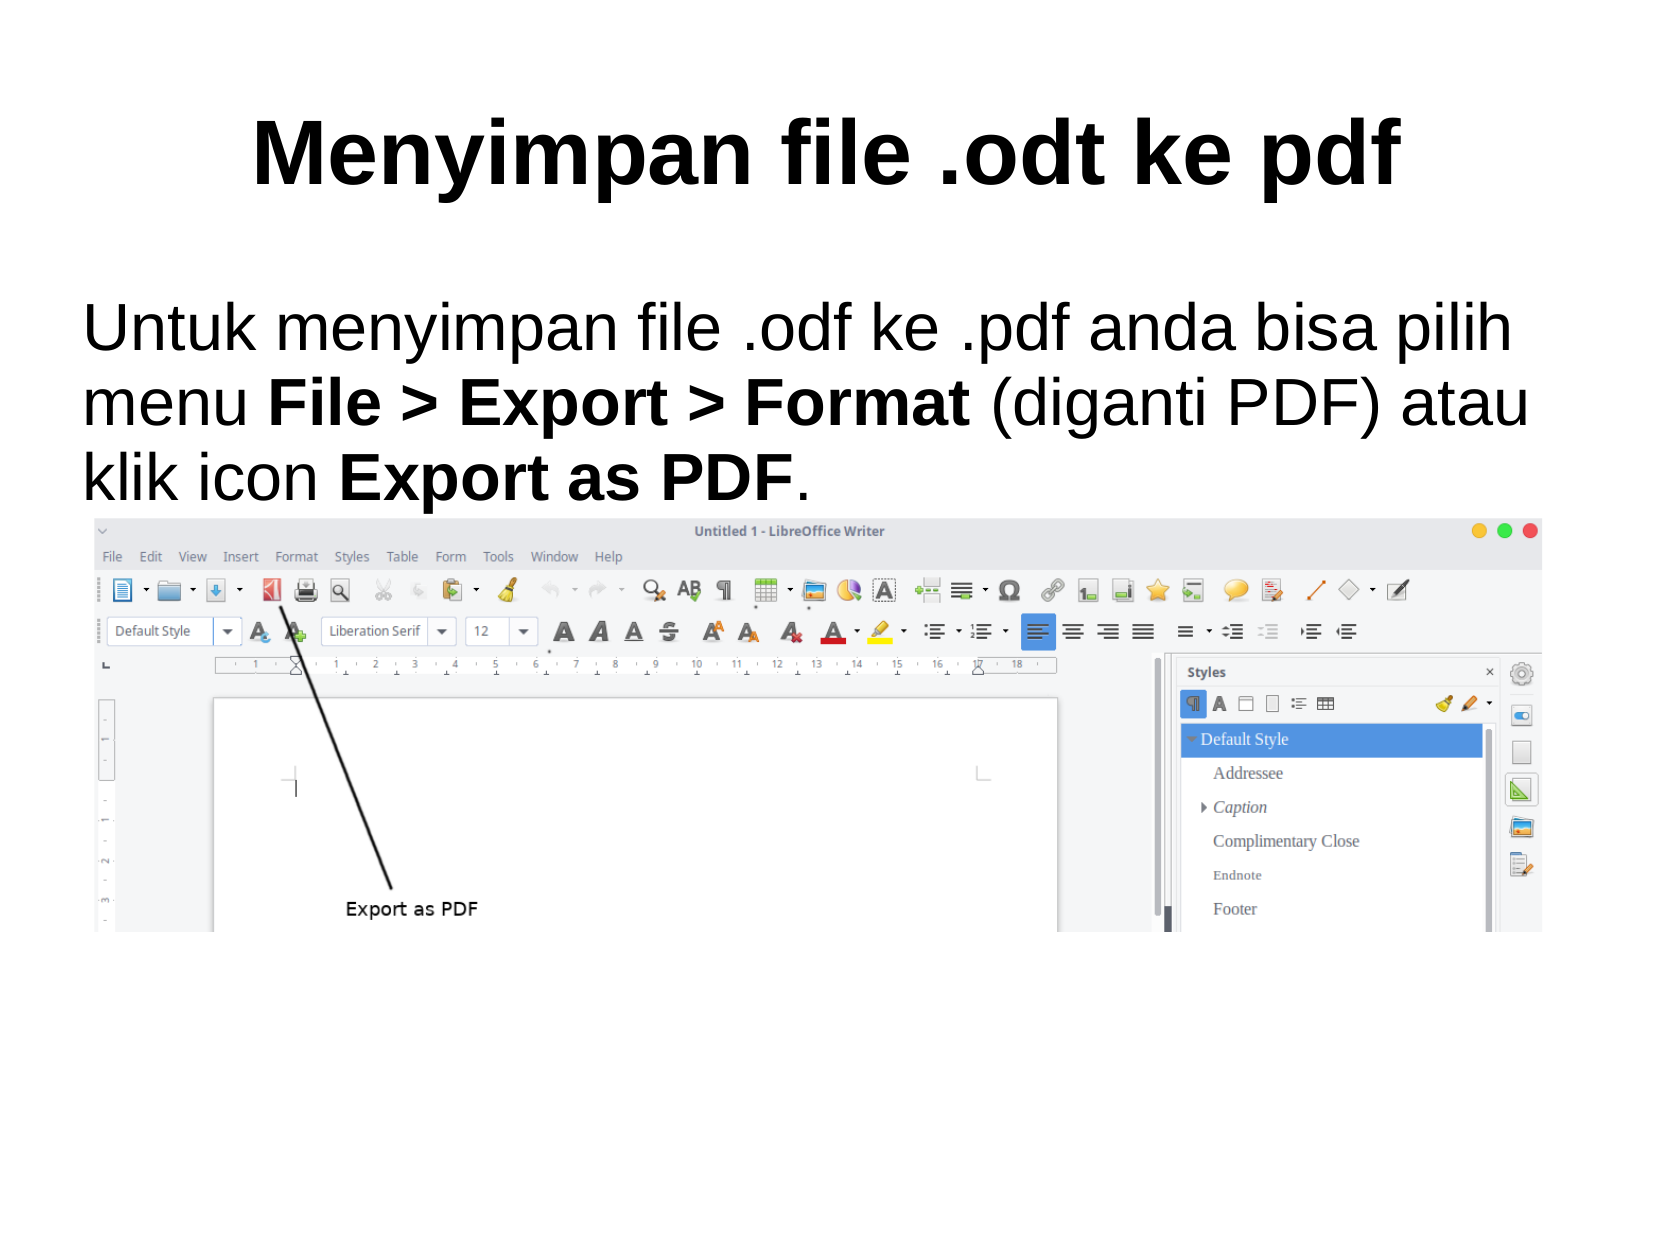

# Menyimpan file .odt ke pdf
Untuk menyimpan file .odf ke .pdf anda bisa pilih menu File > Export > Format (diganti PDF) atau klik icon Export as PDF.